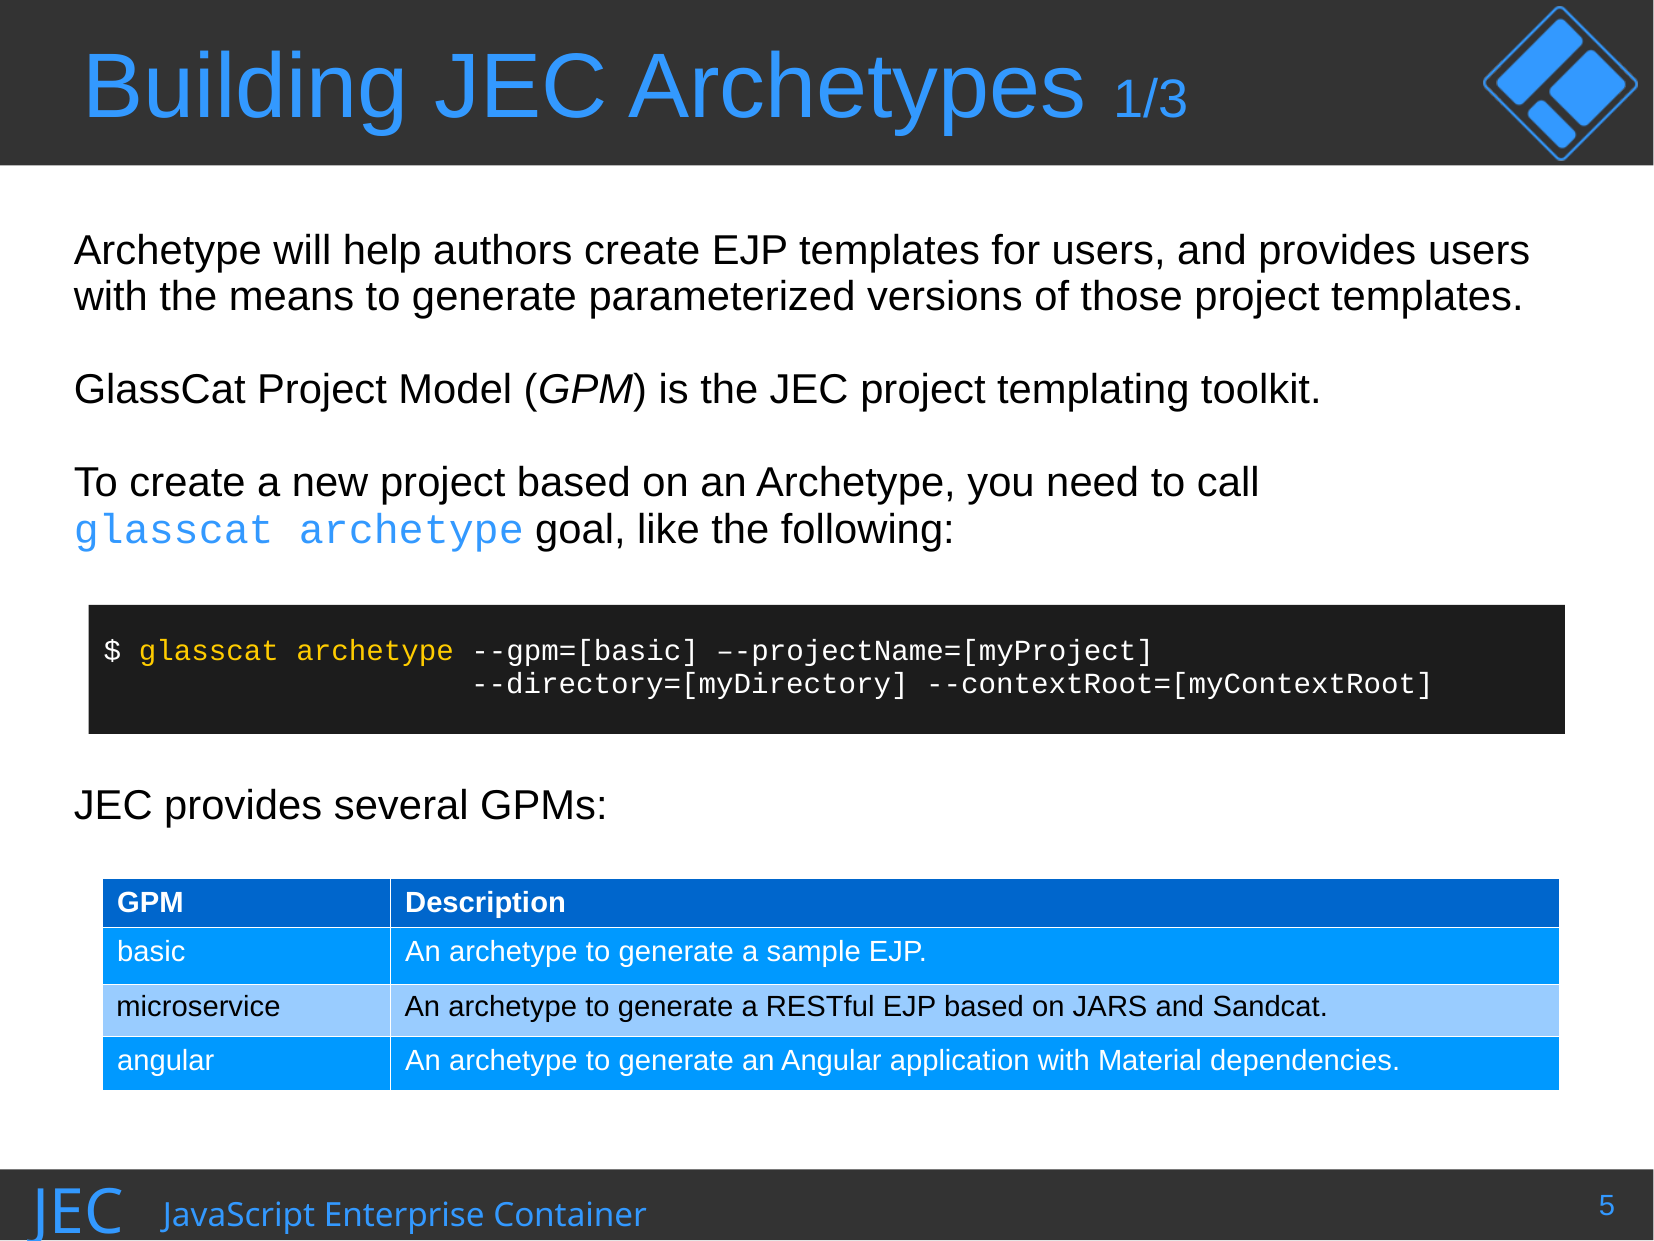

# Building JEC Archetypes 1/3
Archetype will help authors create EJP templates for users, and provides users with the means to generate parameterized versions of those project templates.
GlassCat Project Model (GPM) is the JEC project templating toolkit.
To create a new project based on an Archetype, you need to call glasscat archetype goal, like the following:
$ glasscat archetype --gpm=[basic] –-projectName=[myProject]
 --directory=[myDirectory] --contextRoot=[myContextRoot]
JEC provides several GPMs:
| GPM | Description |
| --- | --- |
| basic | An archetype to generate a sample EJP. |
| microservice | An archetype to generate a RESTful EJP based on JARS and Sandcat. |
| angular | An archetype to generate an Angular application with Material dependencies. |
JEC
5
JavaScript Enterprise Container